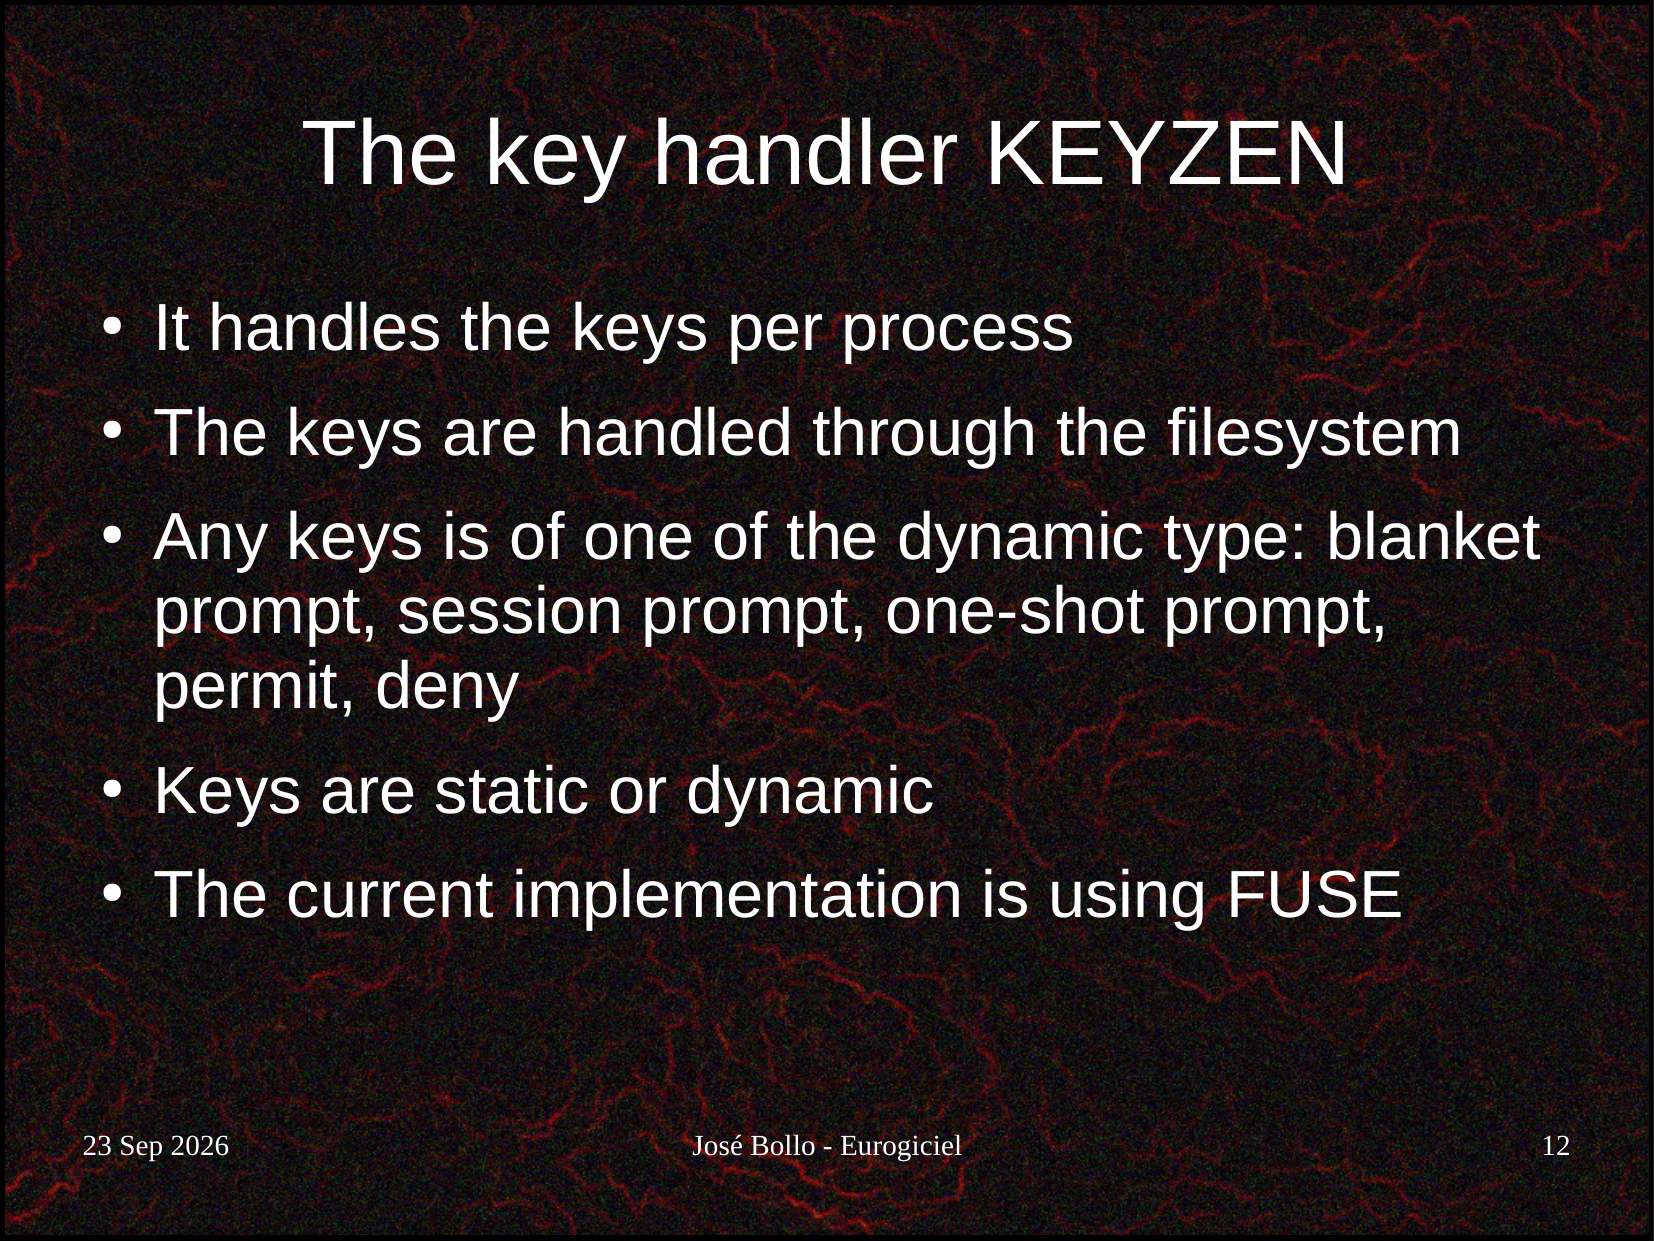

# The key handler KEYZEN
It handles the keys per process
The keys are handled through the filesystem
Any keys is of one of the dynamic type: blanket prompt, session prompt, one-shot prompt, permit, deny
Keys are static or dynamic
The current implementation is using FUSE
José Bollo - Eurogiciel
12